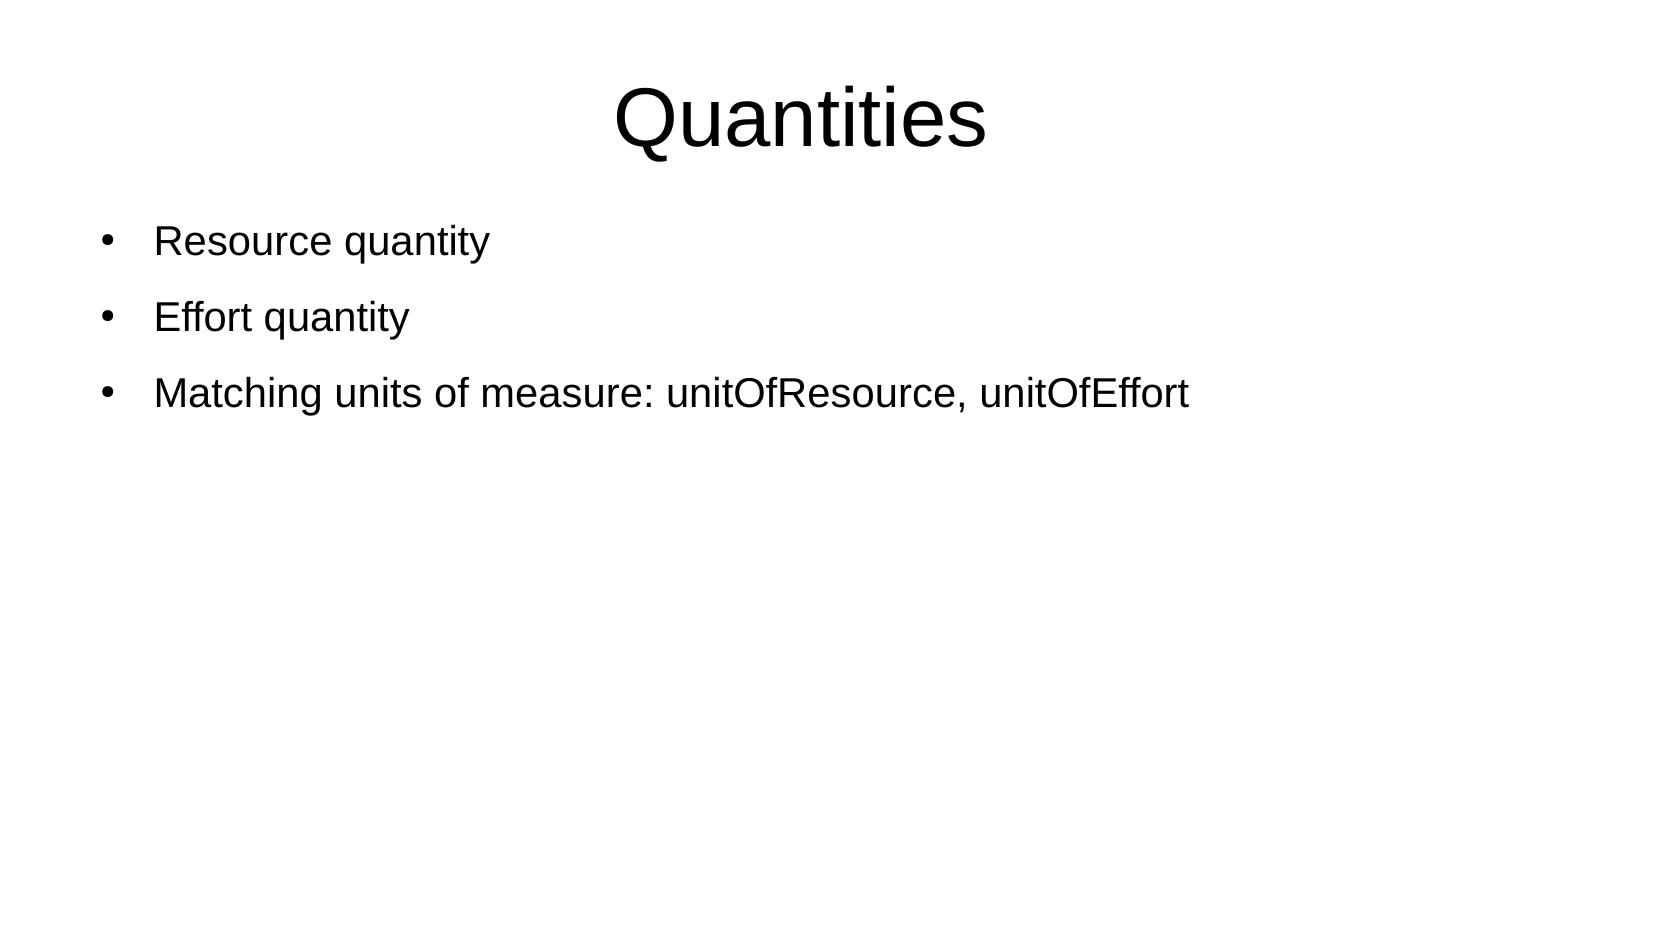

# Quantities
Resource quantity
Effort quantity
Matching units of measure: unitOfResource, unitOfEffort